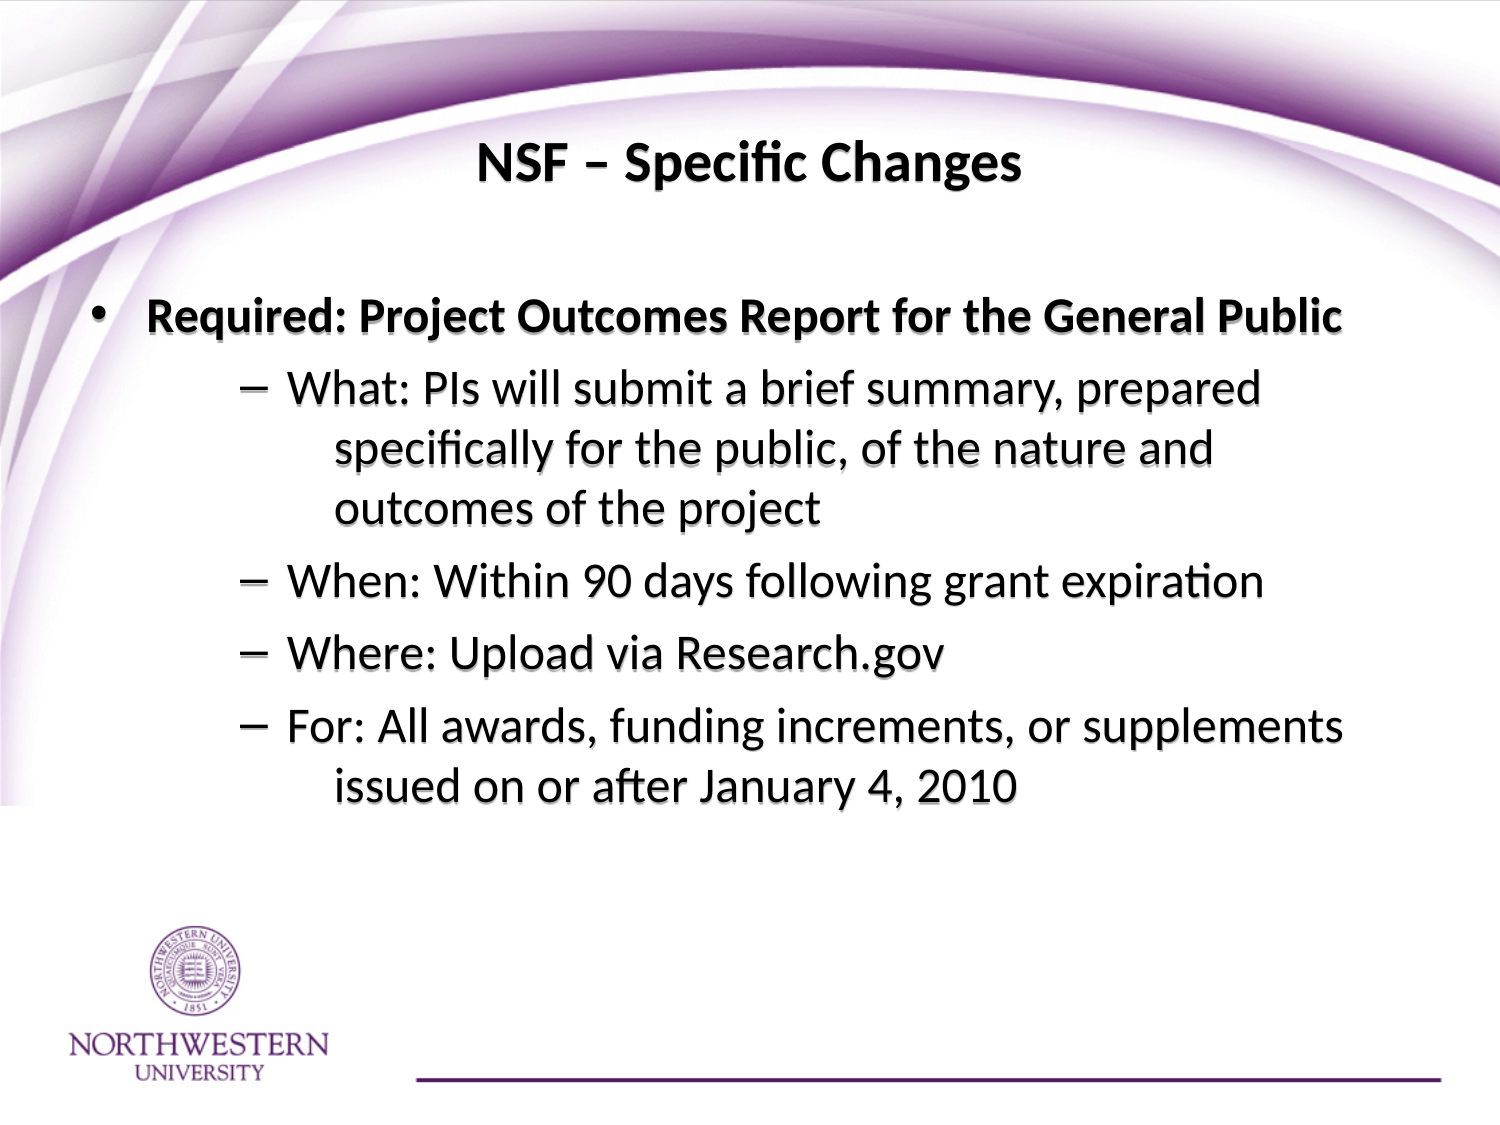

# NSF – Specific Changes
Required: Project Outcomes Report for the General Public
What: PIs will submit a brief summary, prepared specifically for the public, of the nature and outcomes of the project
When: Within 90 days following grant expiration
Where: Upload via Research.gov
For: All awards, funding increments, or supplements issued on or after January 4, 2010